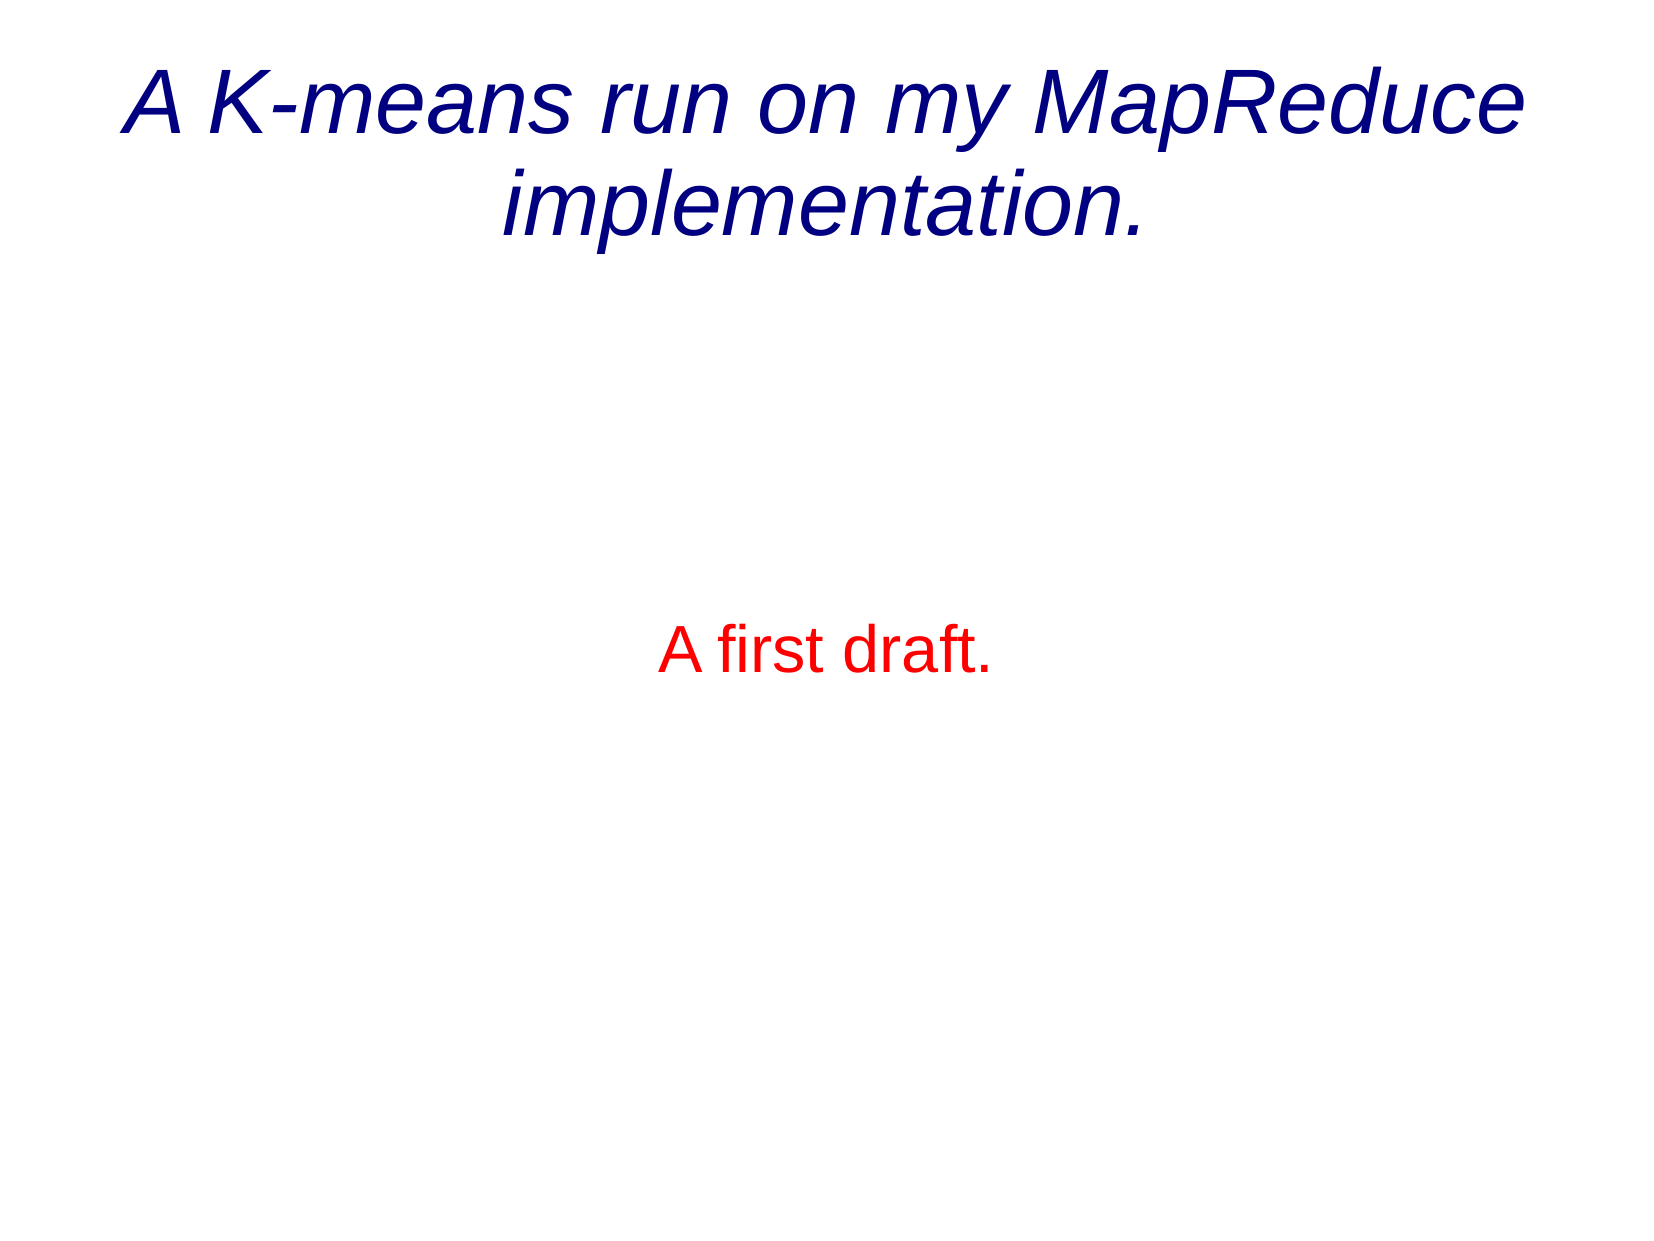

# A K-means run on my MapReduce implementation.
A first draft.